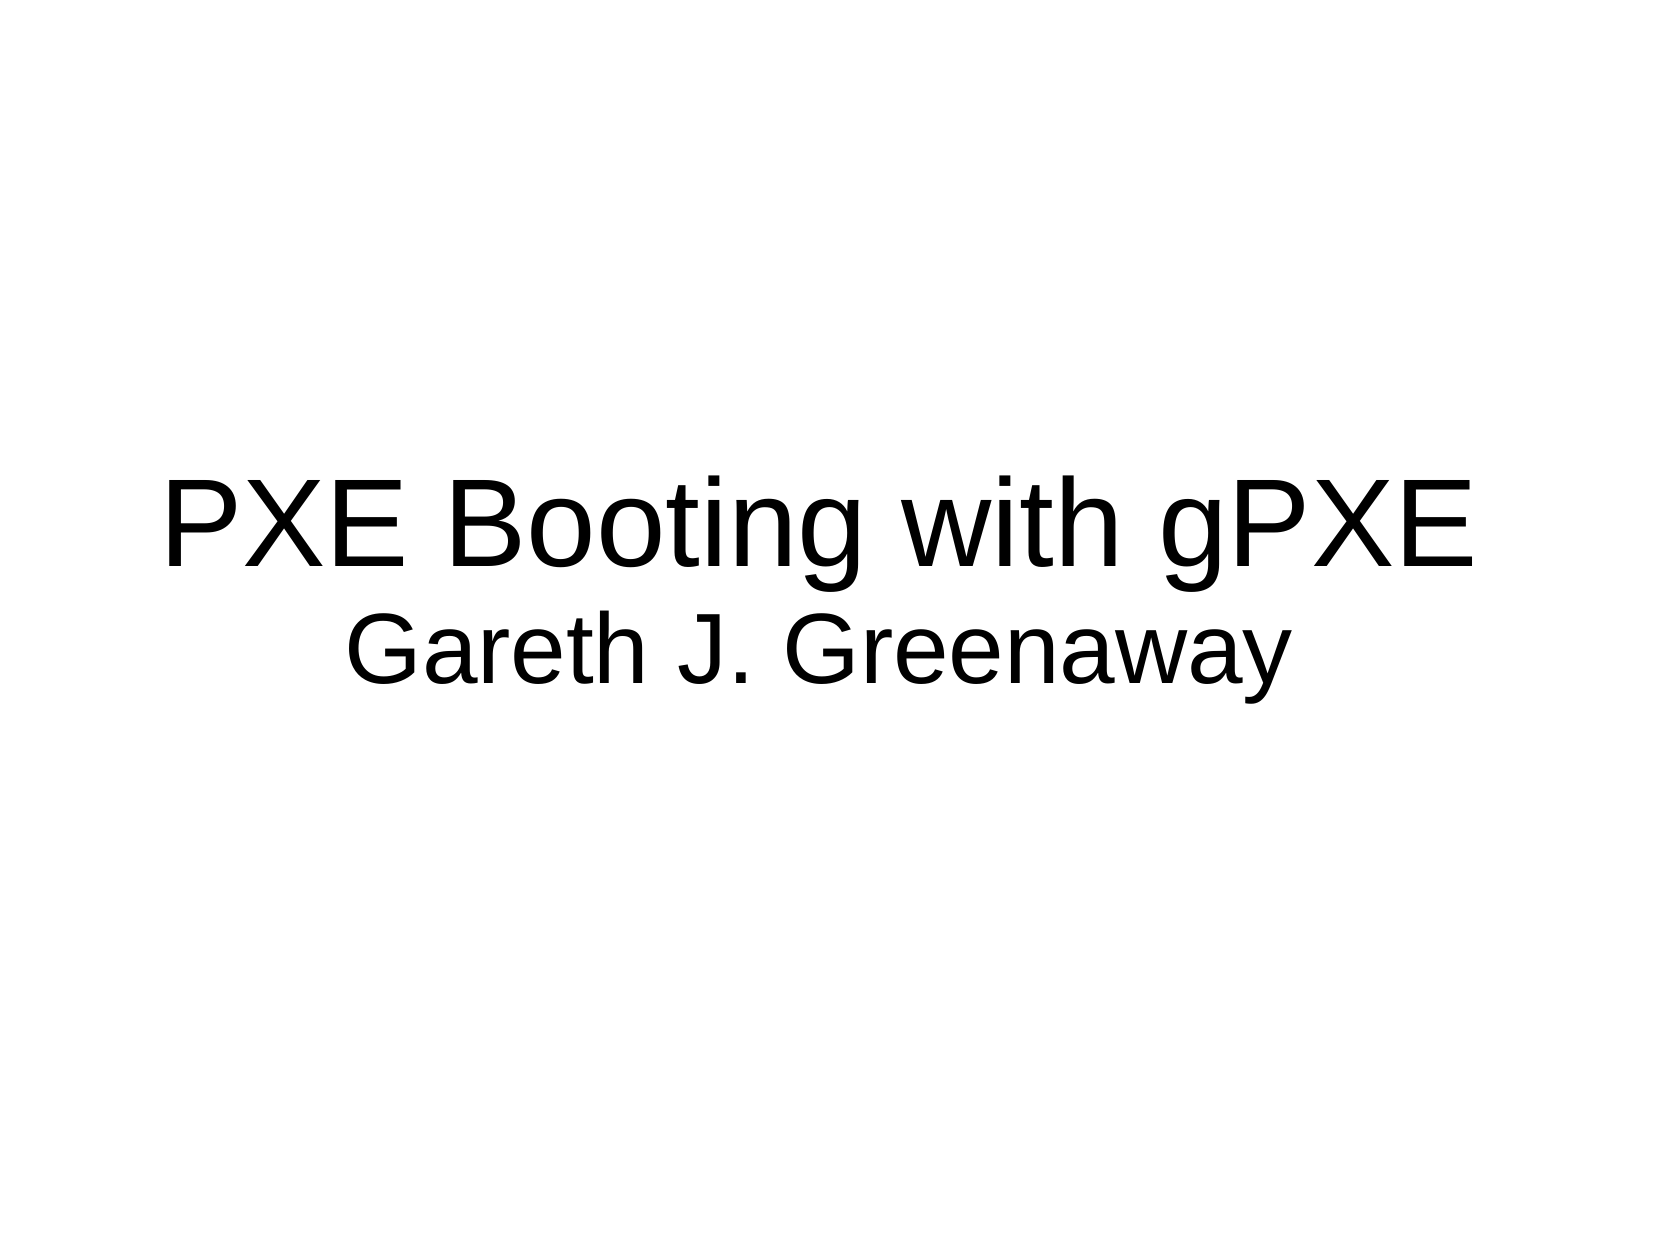

# PXE Booting with gPXE Gareth J. Greenaway